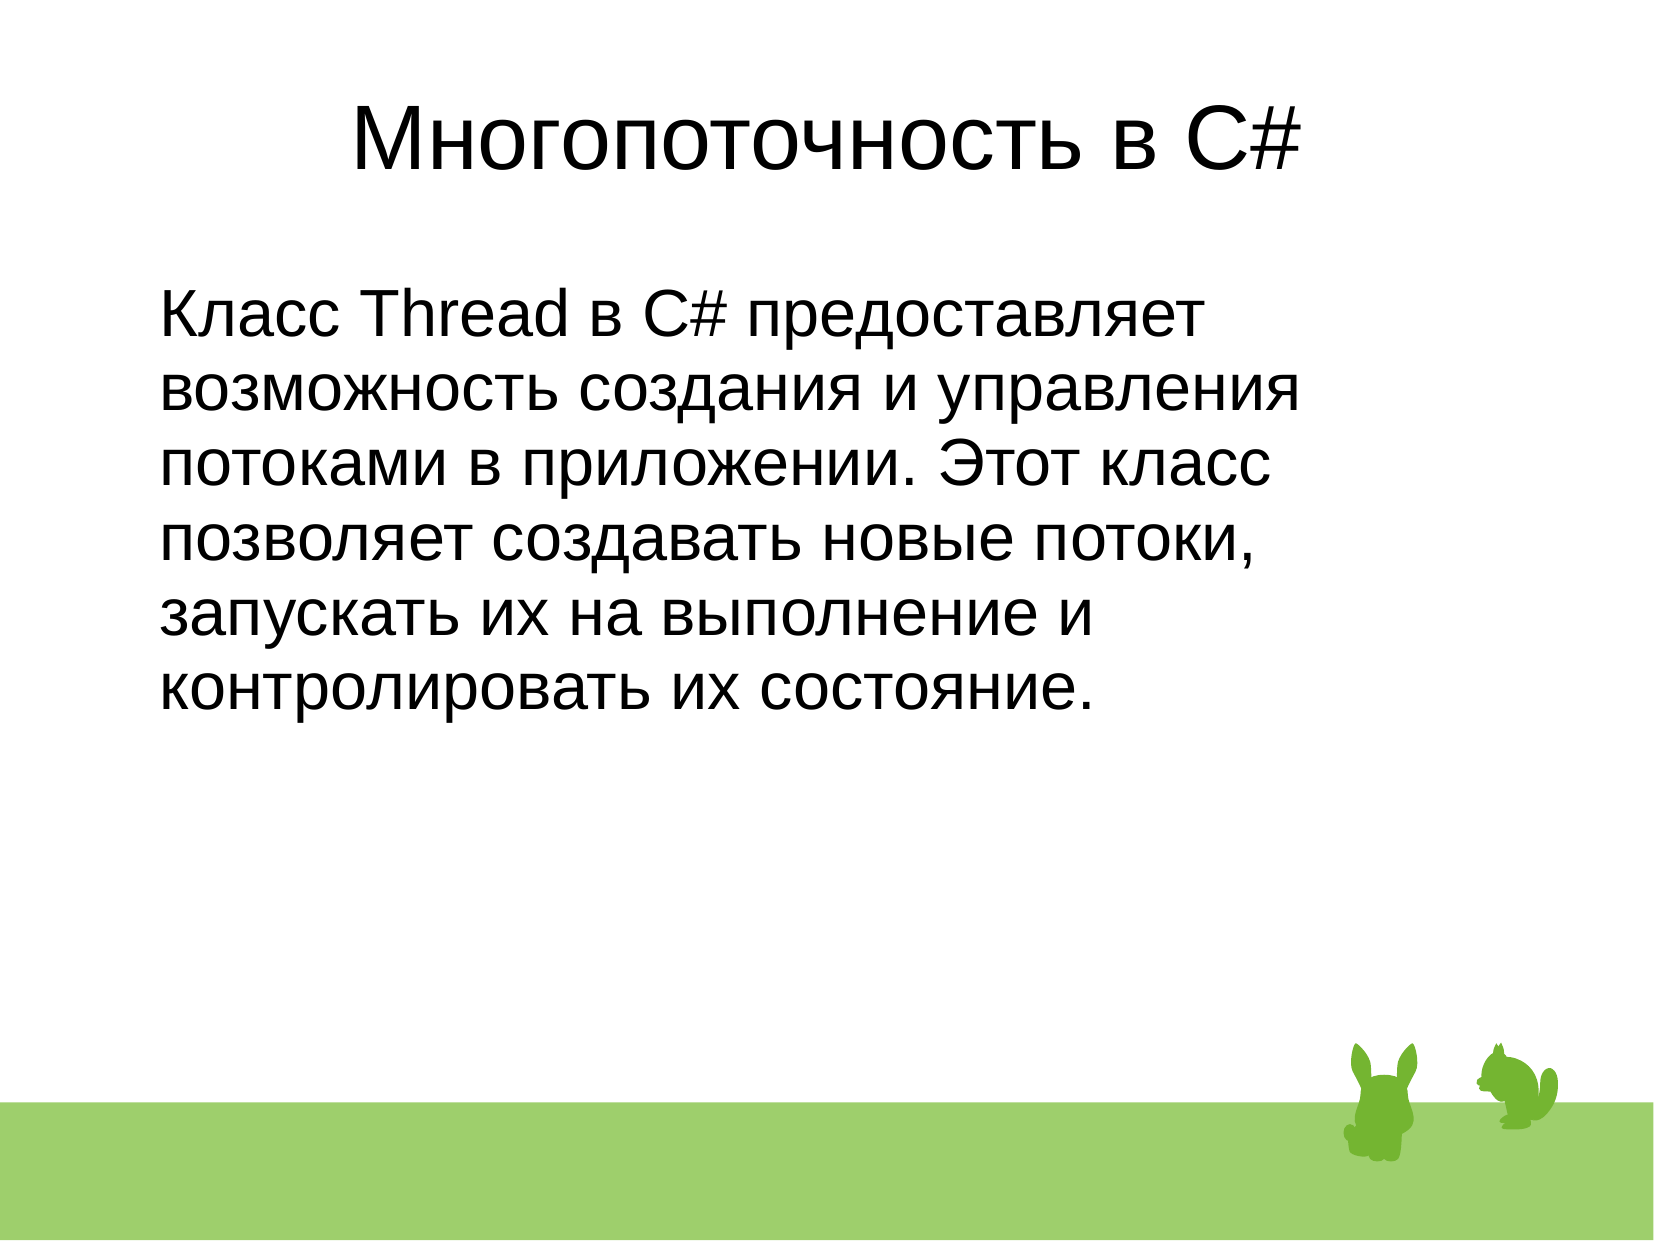

# Многопоточность в C#
Класс Thread в C# предоставляет возможность создания и управления потоками в приложении. Этот класс позволяет создавать новые потоки, запускать их на выполнение и контролировать их состояние.